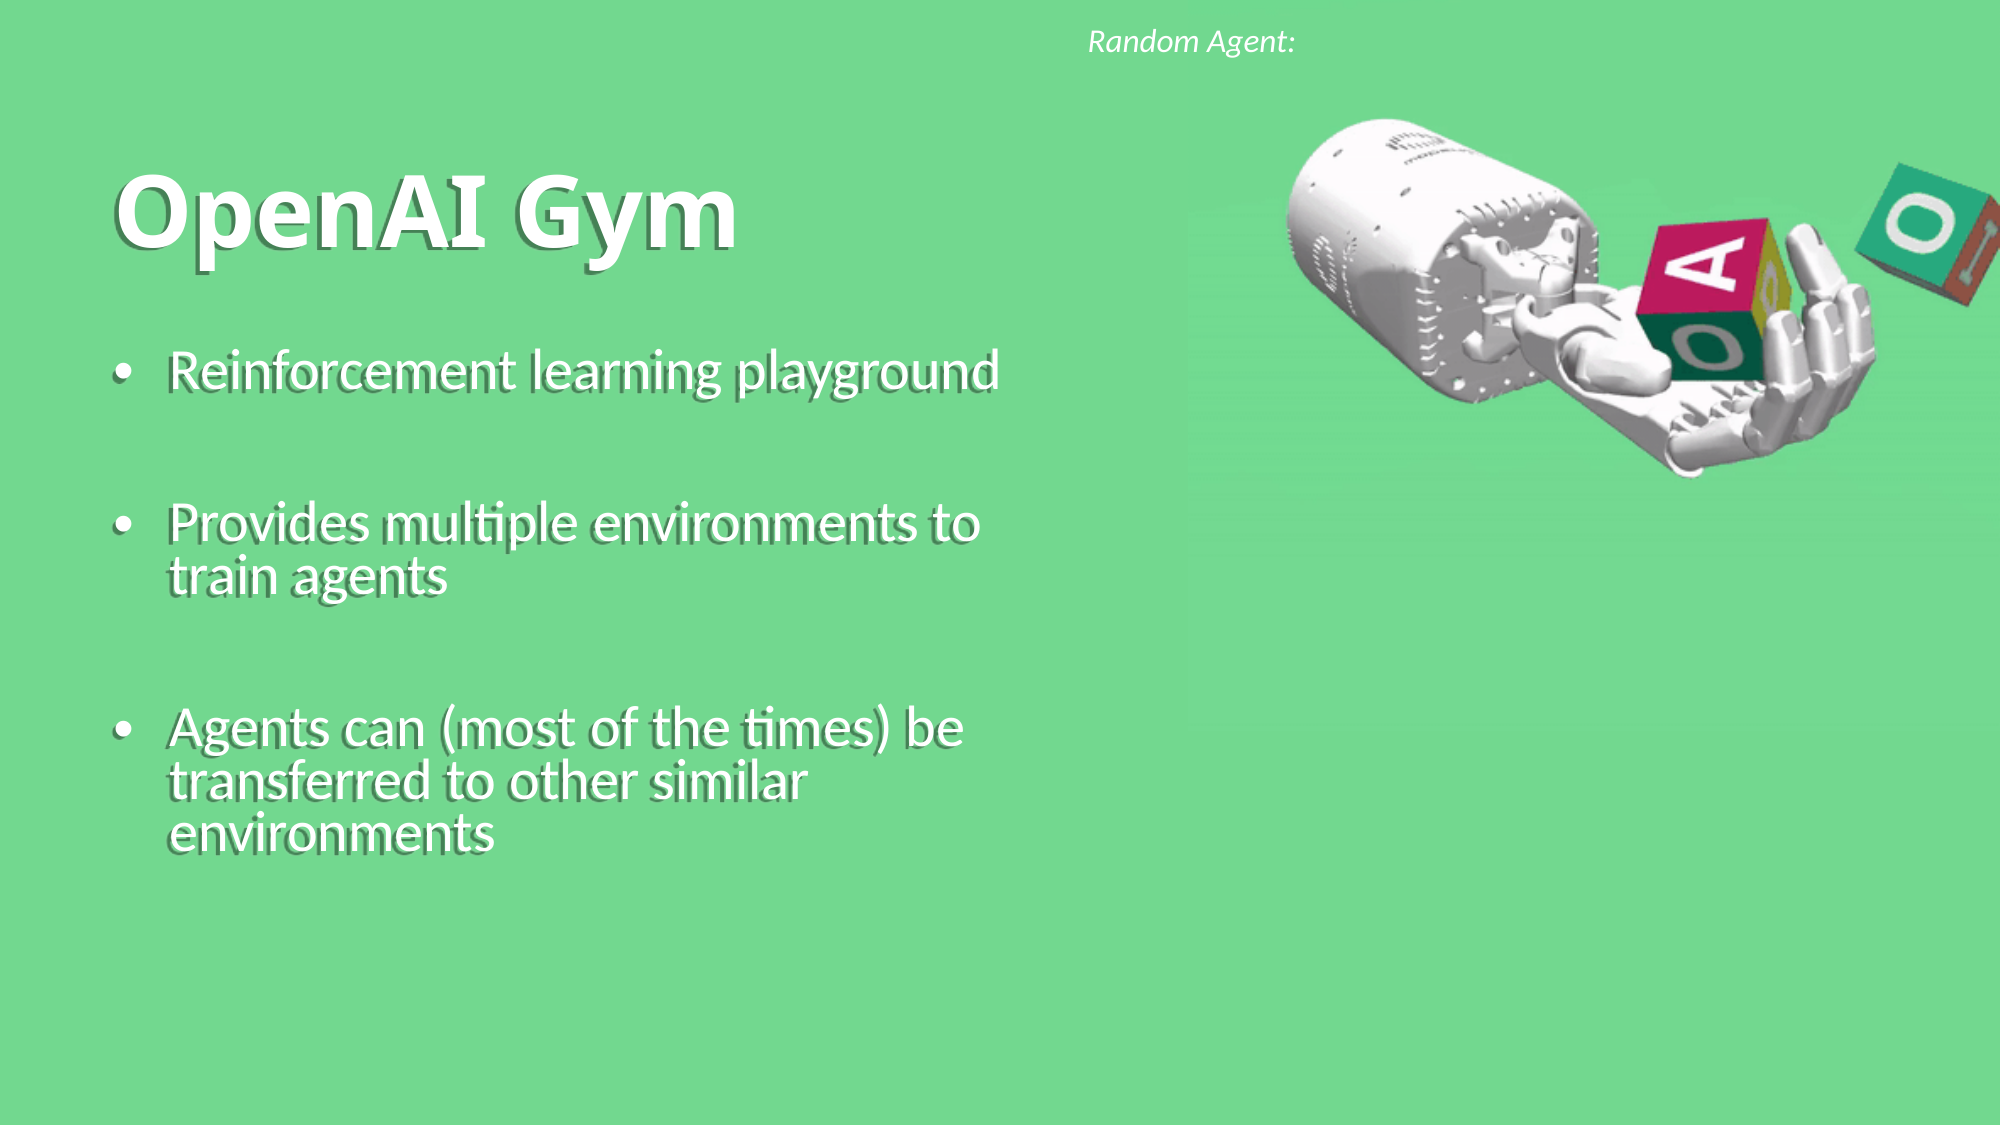

Random Agent:
OpenAI Gym
Reinforcement learning playground
Provides multiple environments to train agents
Agents can (most of the times) be transferred to other similar environments